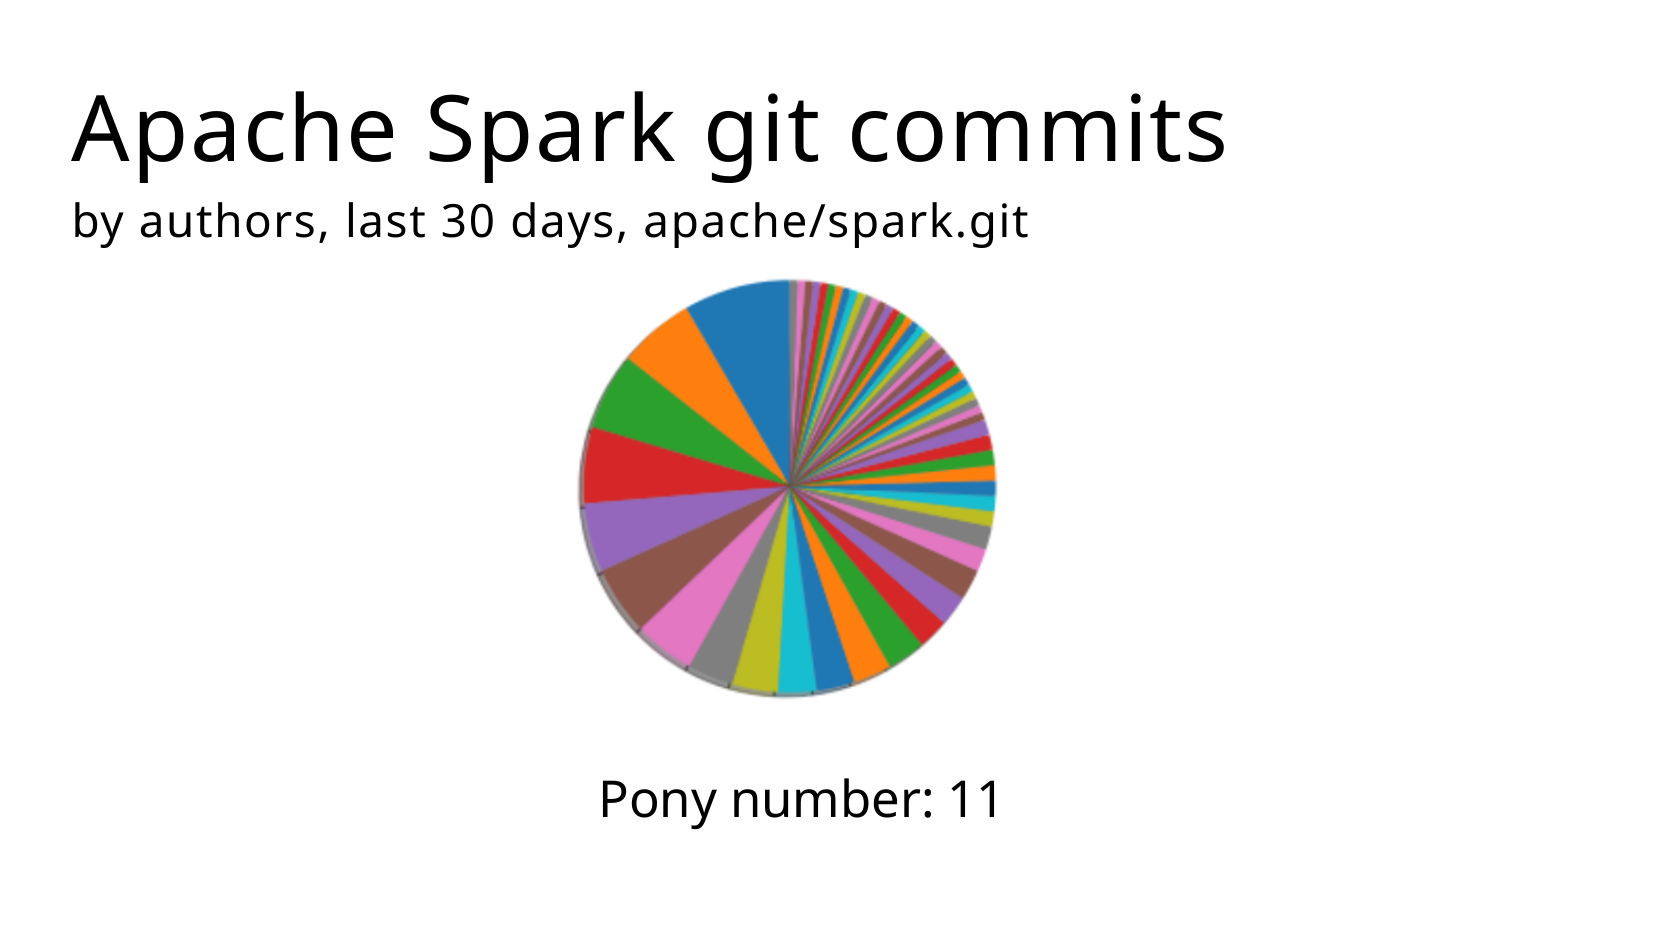

# Apache Spark git commits by authors, last 30 days, apache/spark.git
Pony number: 11